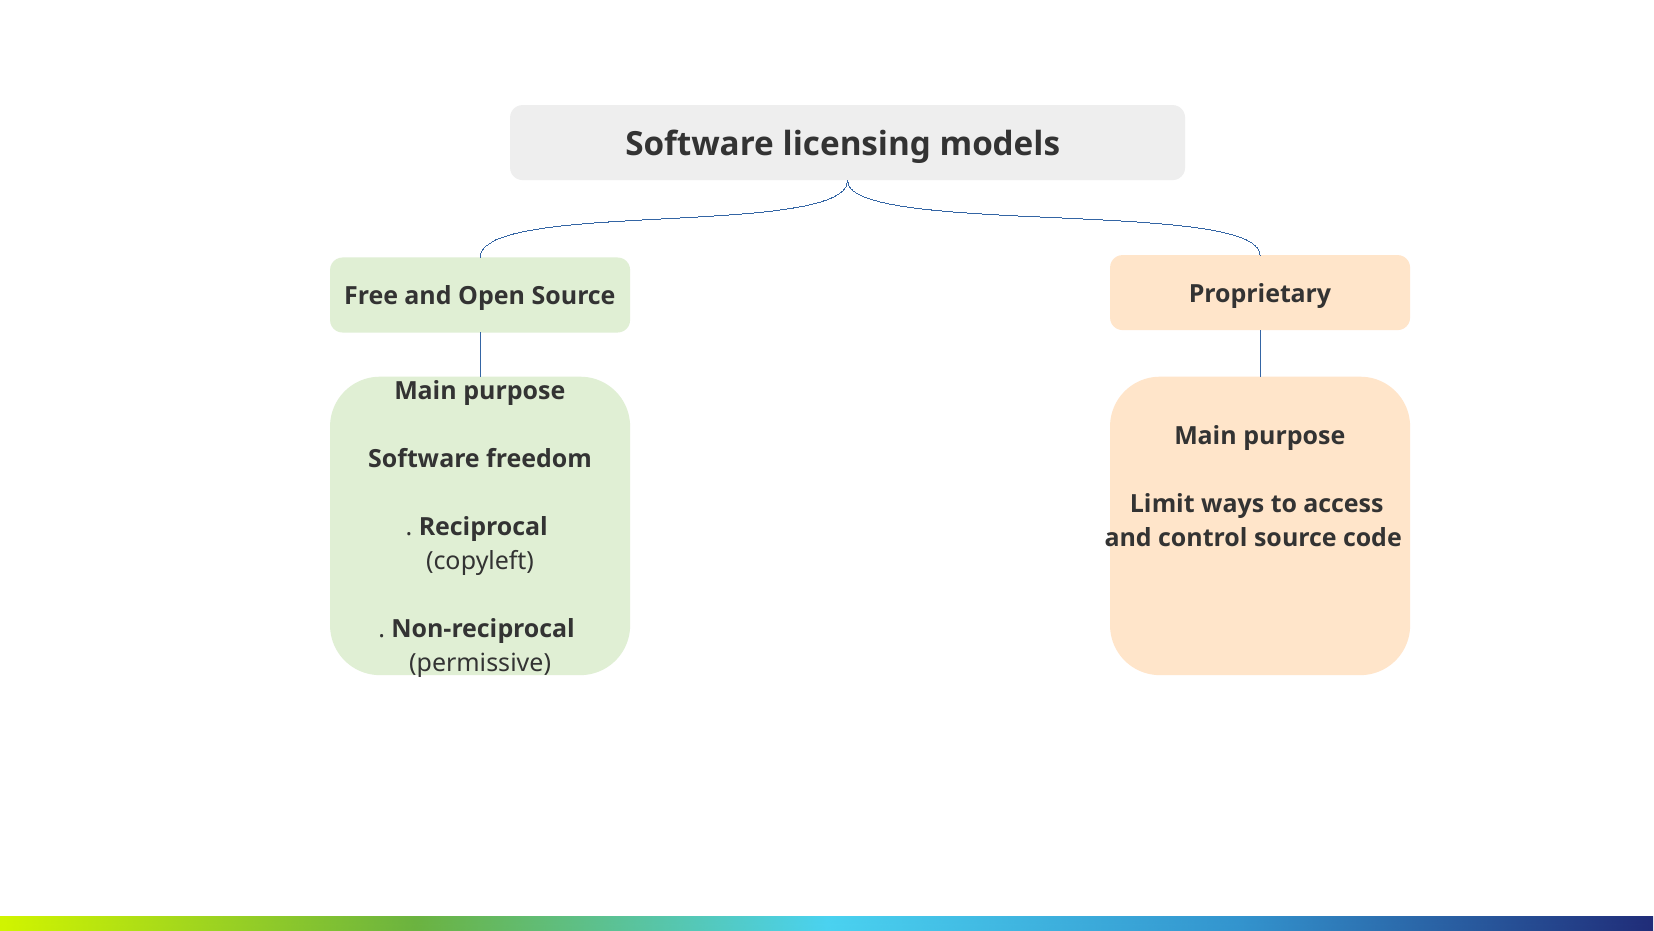

Software licensing models
Proprietary
Free and Open Source
#
Main purpose
Software freedom
. Reciprocal
(copyleft)
. Non-reciprocal
(permissive)
Main purpose
Limit ways to access
and control source code